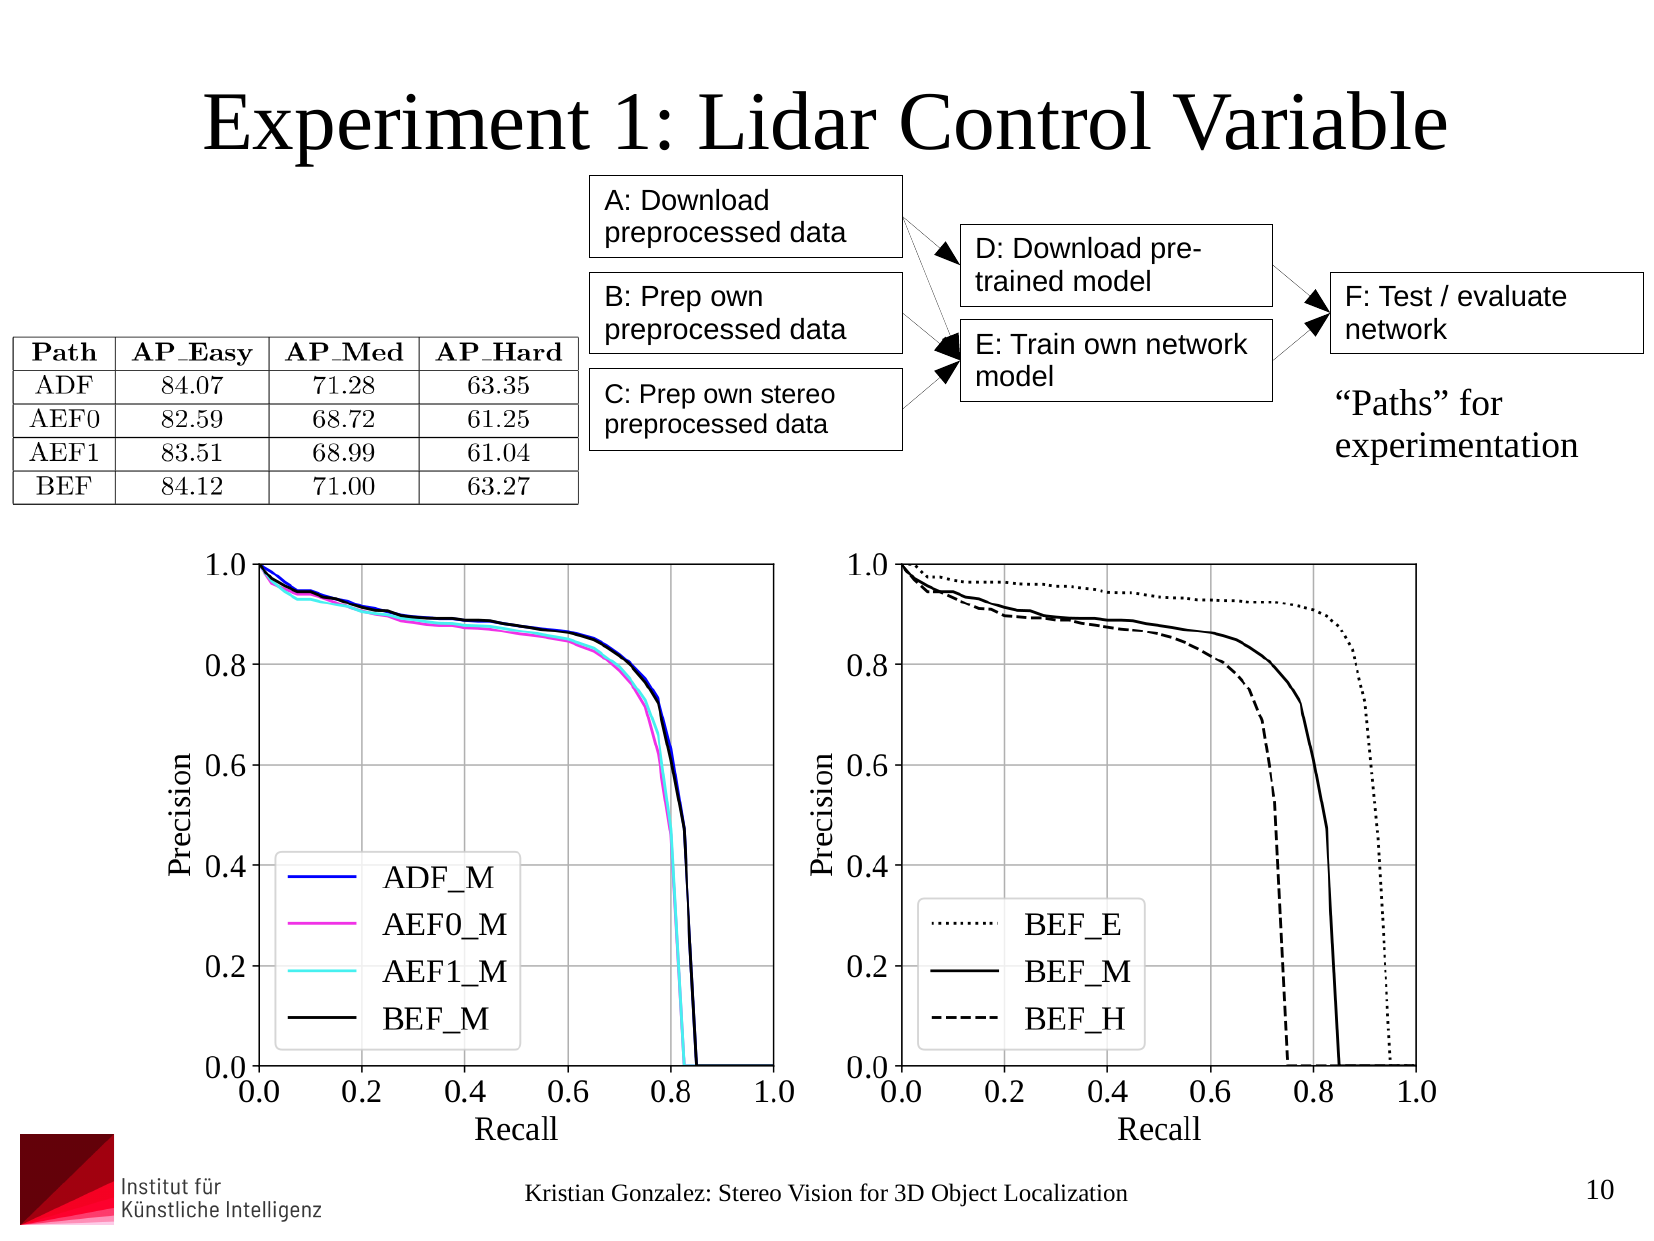

# Experiment 1: Lidar Control Variable
A: Download preprocessed data
D: Download pre-trained model
B: Prep own preprocessed data
F: Test / evaluate network
E: Train own network model
C: Prep own stereo preprocessed data
“Paths” for
experimentation
10
Kristian Gonzalez: Stereo Vision for 3D Object Localization